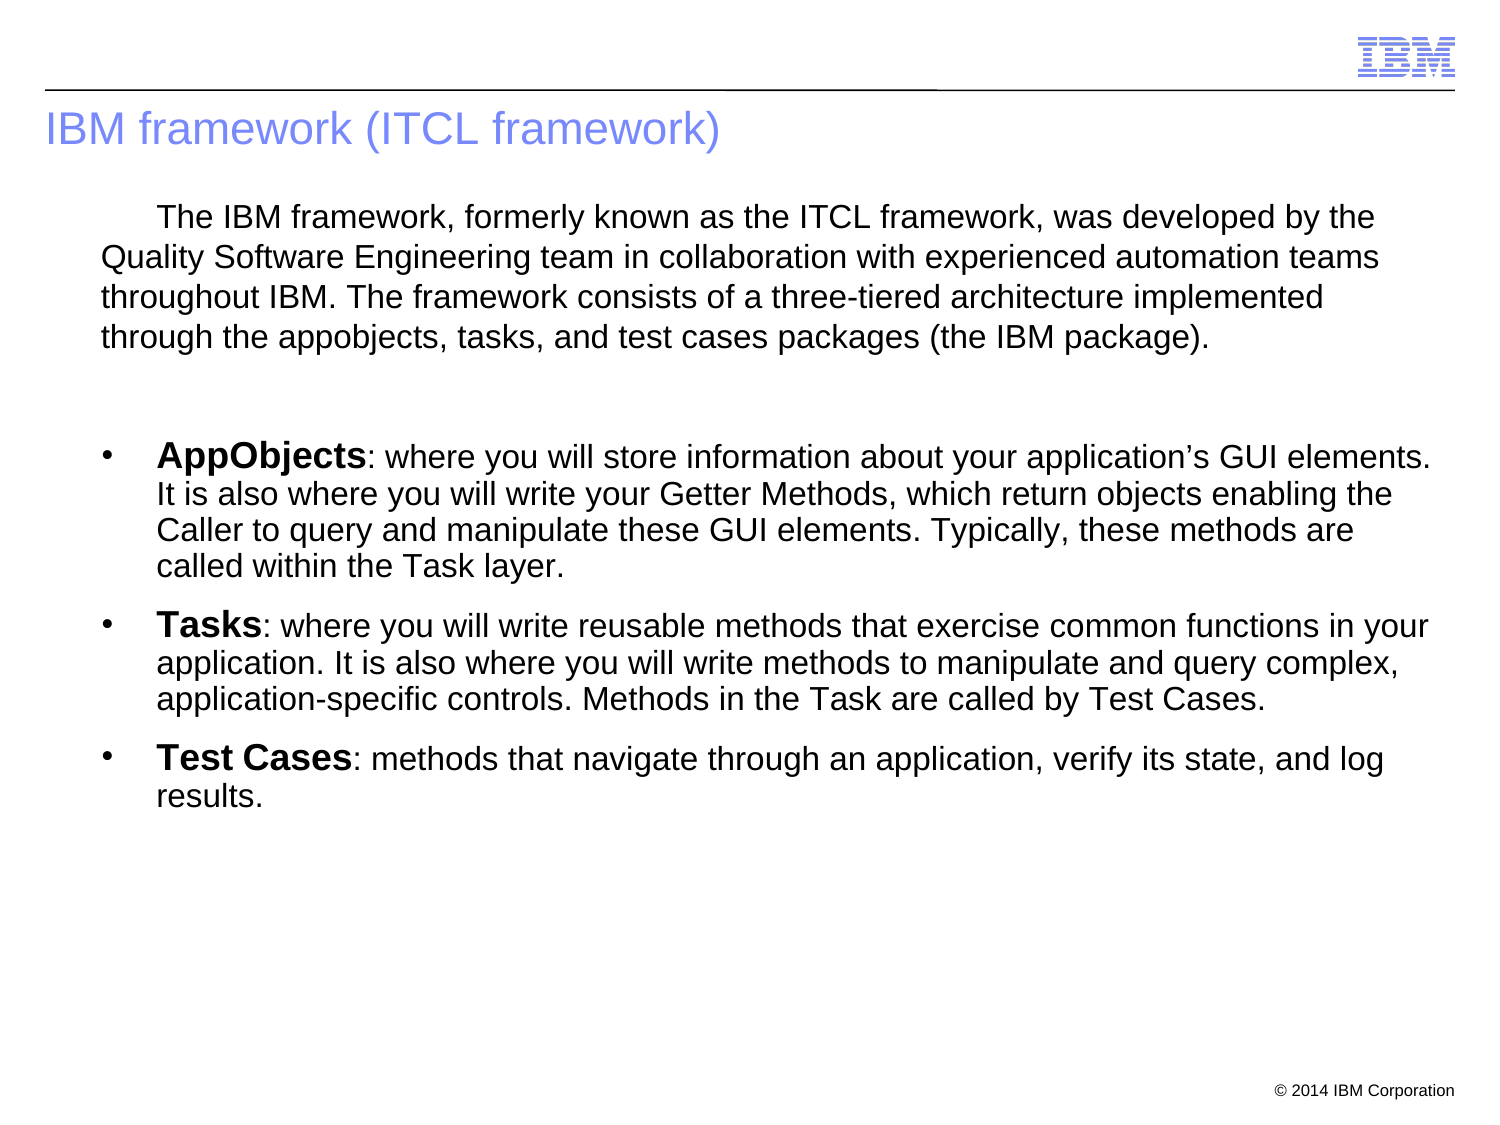

# IBM framework (ITCL framework)
 The IBM framework, formerly known as the ITCL framework, was developed by the Quality Software Engineering team in collaboration with experienced automation teams throughout IBM. The framework consists of a three-tiered architecture implemented through the appobjects, tasks, and test cases packages (the IBM package).
AppObjects: where you will store information about your application’s GUI elements. It is also where you will write your Getter Methods, which return objects enabling the Caller to query and manipulate these GUI elements. Typically, these methods are called within the Task layer.
Tasks: where you will write reusable methods that exercise common functions in your application. It is also where you will write methods to manipulate and query complex, application-specific controls. Methods in the Task are called by Test Cases.
Test Cases: methods that navigate through an application, verify its state, and log results.